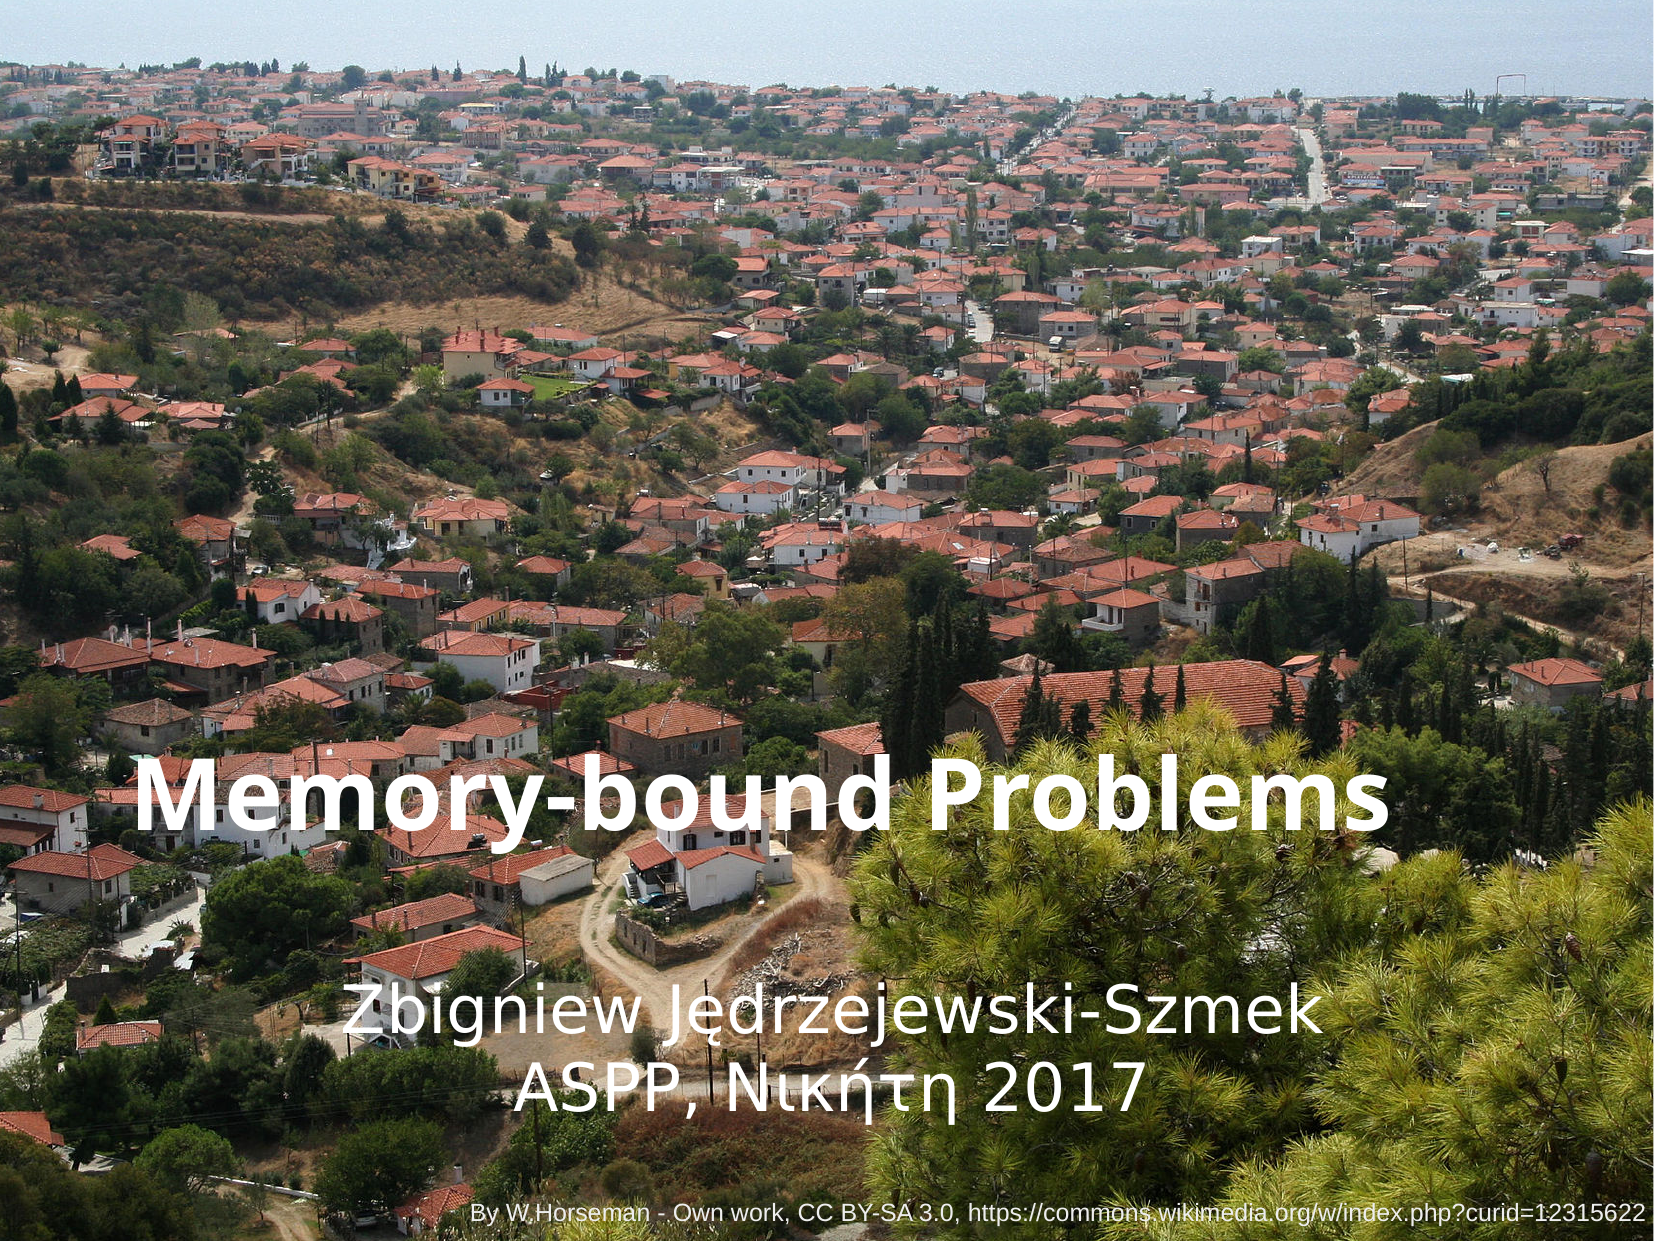

# Memory-bound Problems
Zbigniew Jędrzejewski-Szmek
ASPP, Νικήτη 2017
1
By W.Horseman - Own work, CC BY-SA 3.0, https://commons.wikimedia.org/w/index.php?curid=12315622